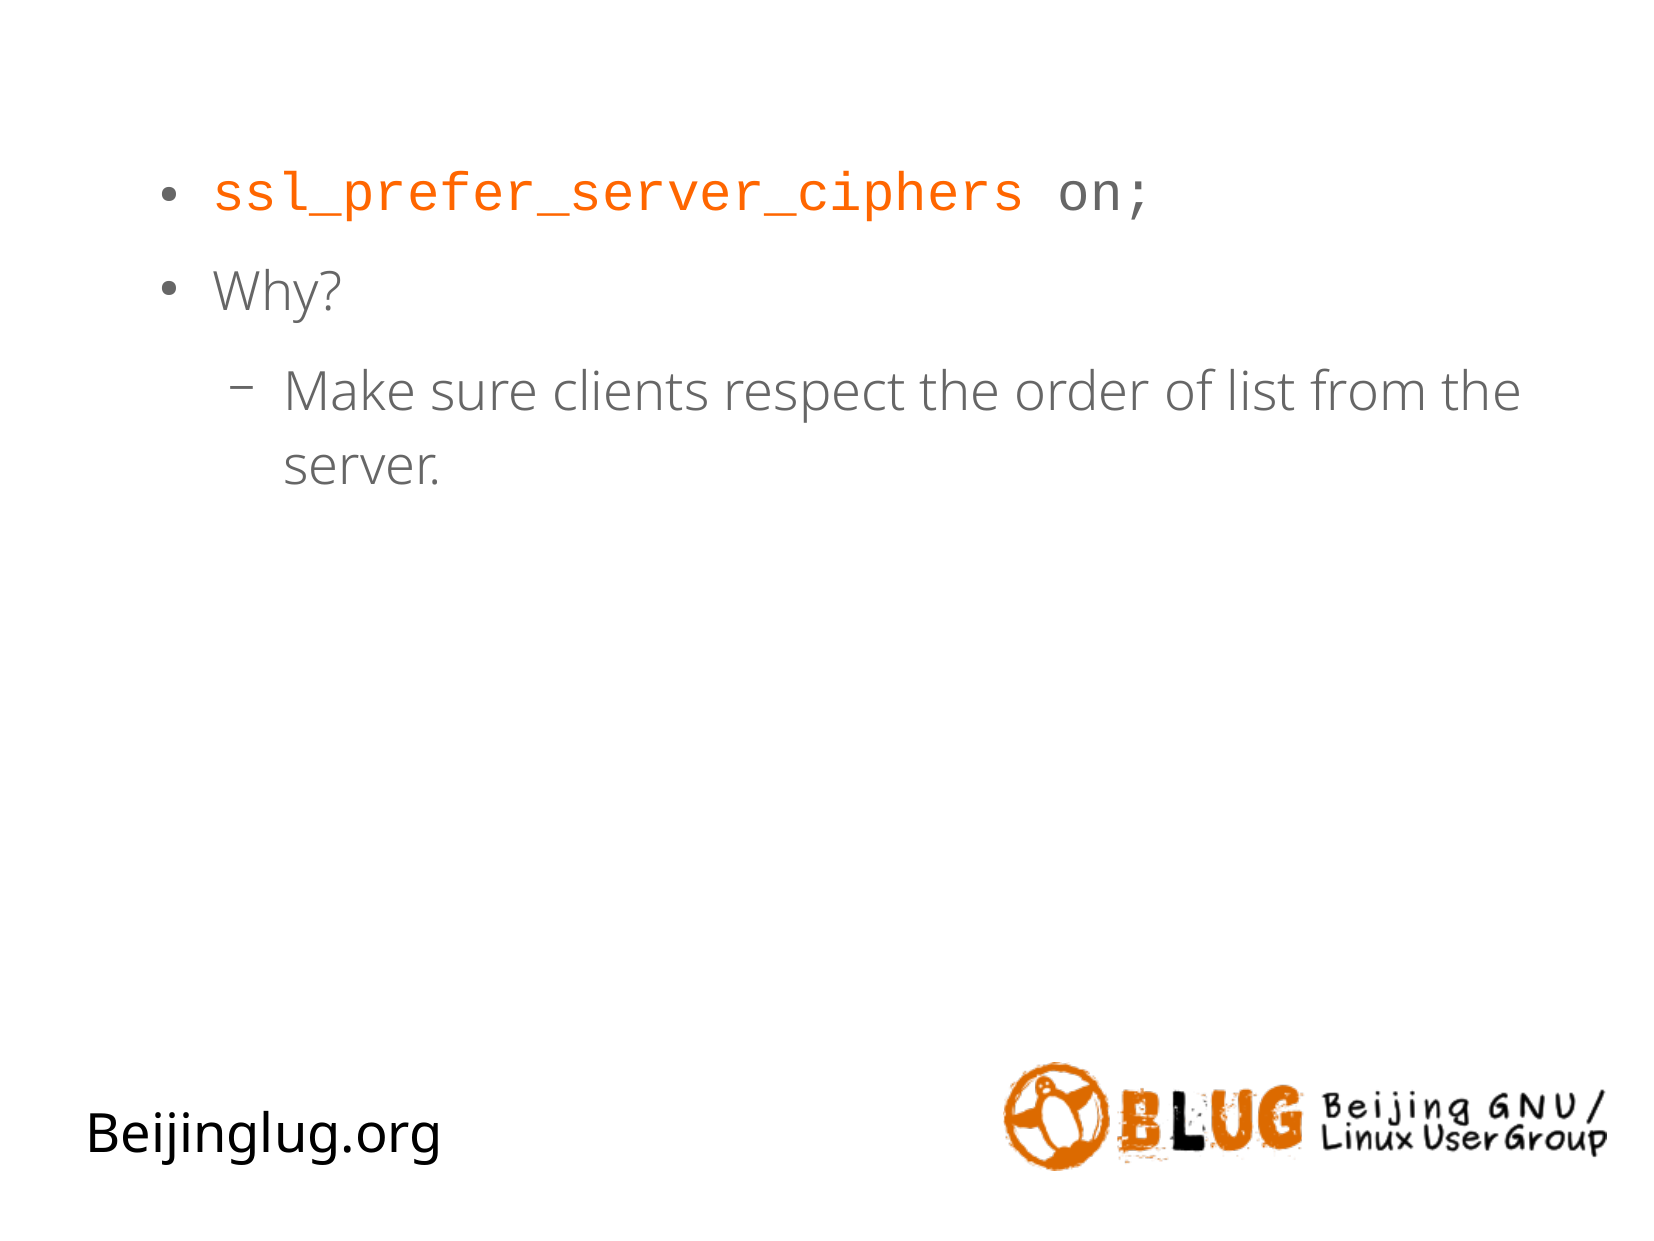

# ssl_prefer_server_ciphers on;
Why?
Make sure clients respect the order of list from the server.